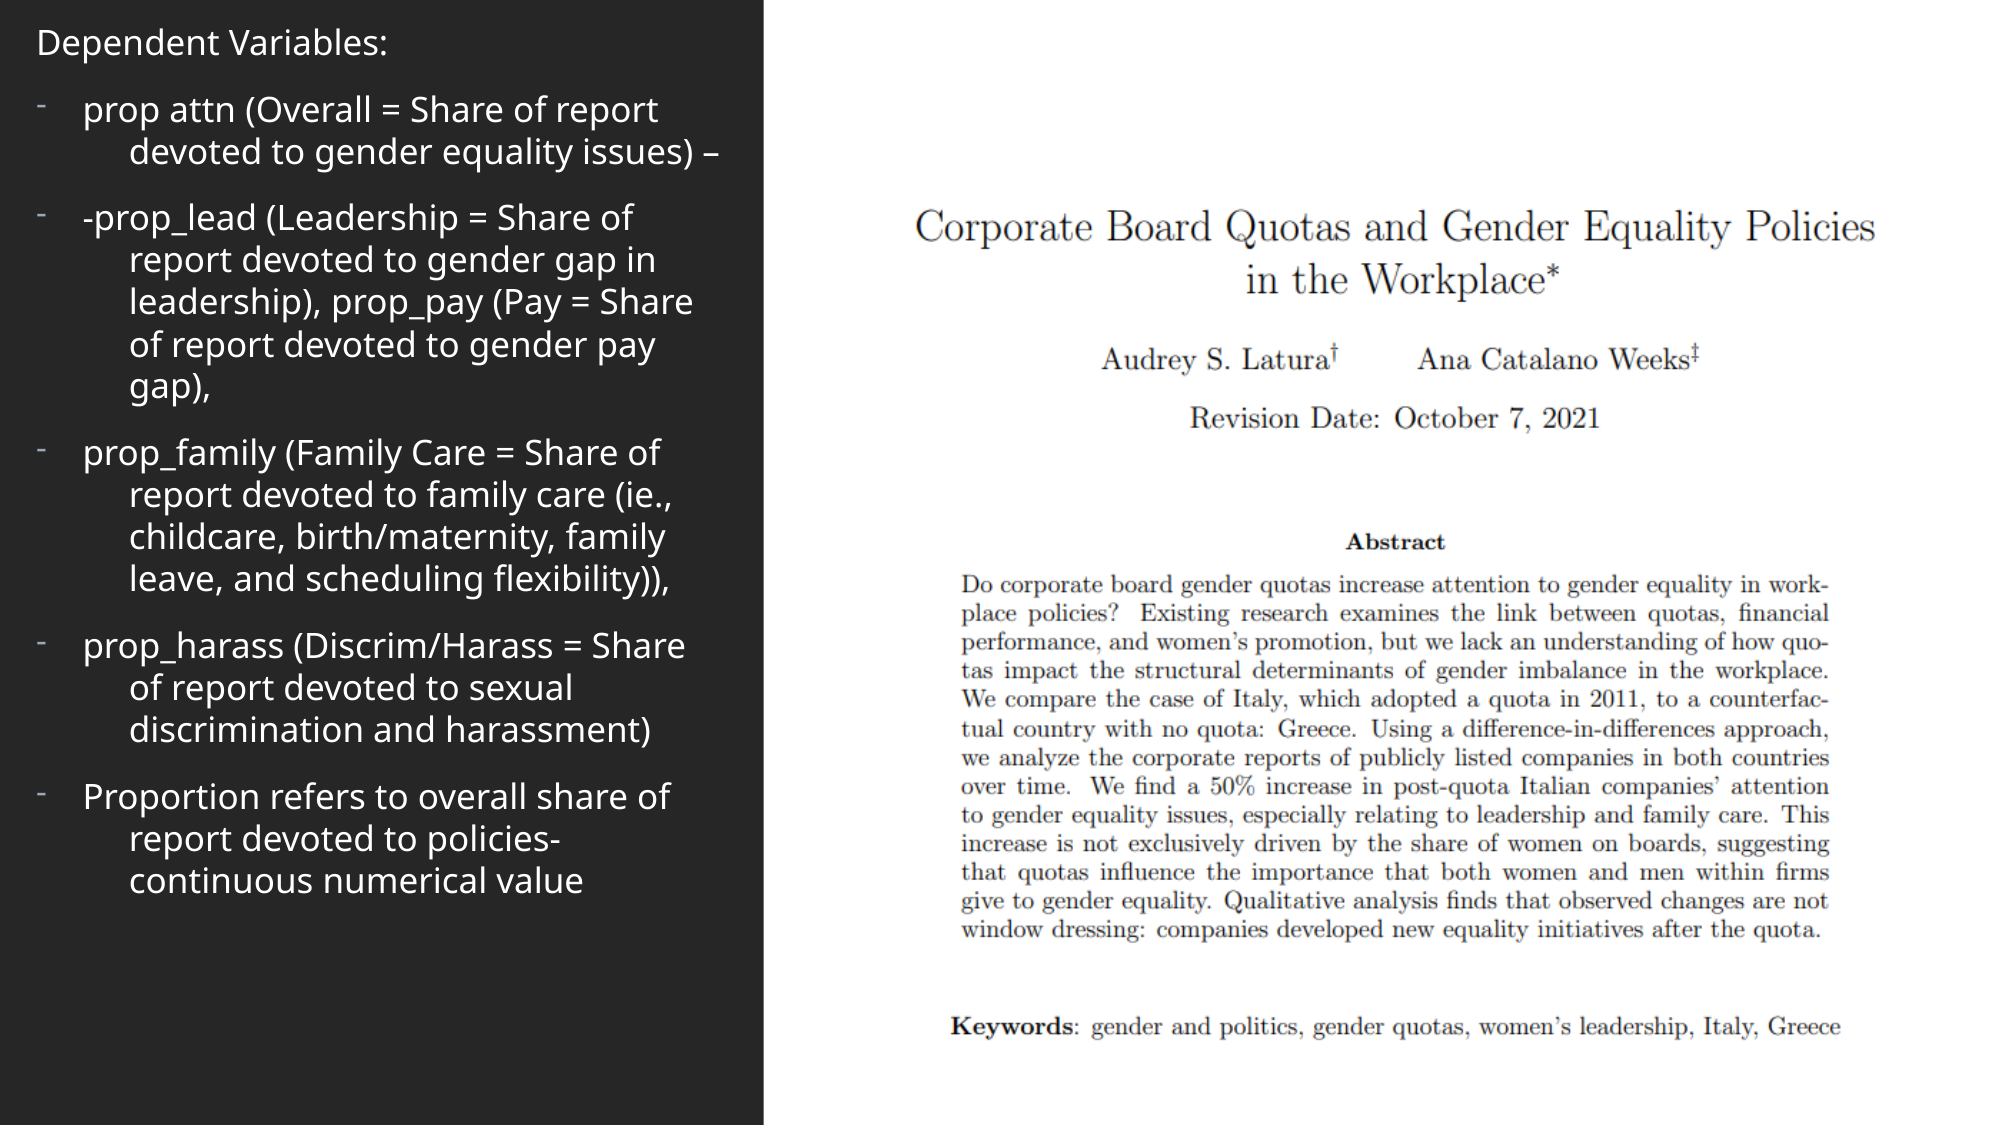

# Dependent Variables:
prop attn (Overall = Share of report devoted to gender equality issues) –
-prop_lead (Leadership = Share of report devoted to gender gap in leadership), prop_pay (Pay = Share of report devoted to gender pay gap),
prop_family (Family Care = Share of report devoted to family care (ie., childcare, birth/maternity, family leave, and scheduling flexibility)),
prop_harass (Discrim/Harass = Share of report devoted to sexual discrimination and harassment)
Proportion refers to overall share of report devoted to policies- continuous numerical value